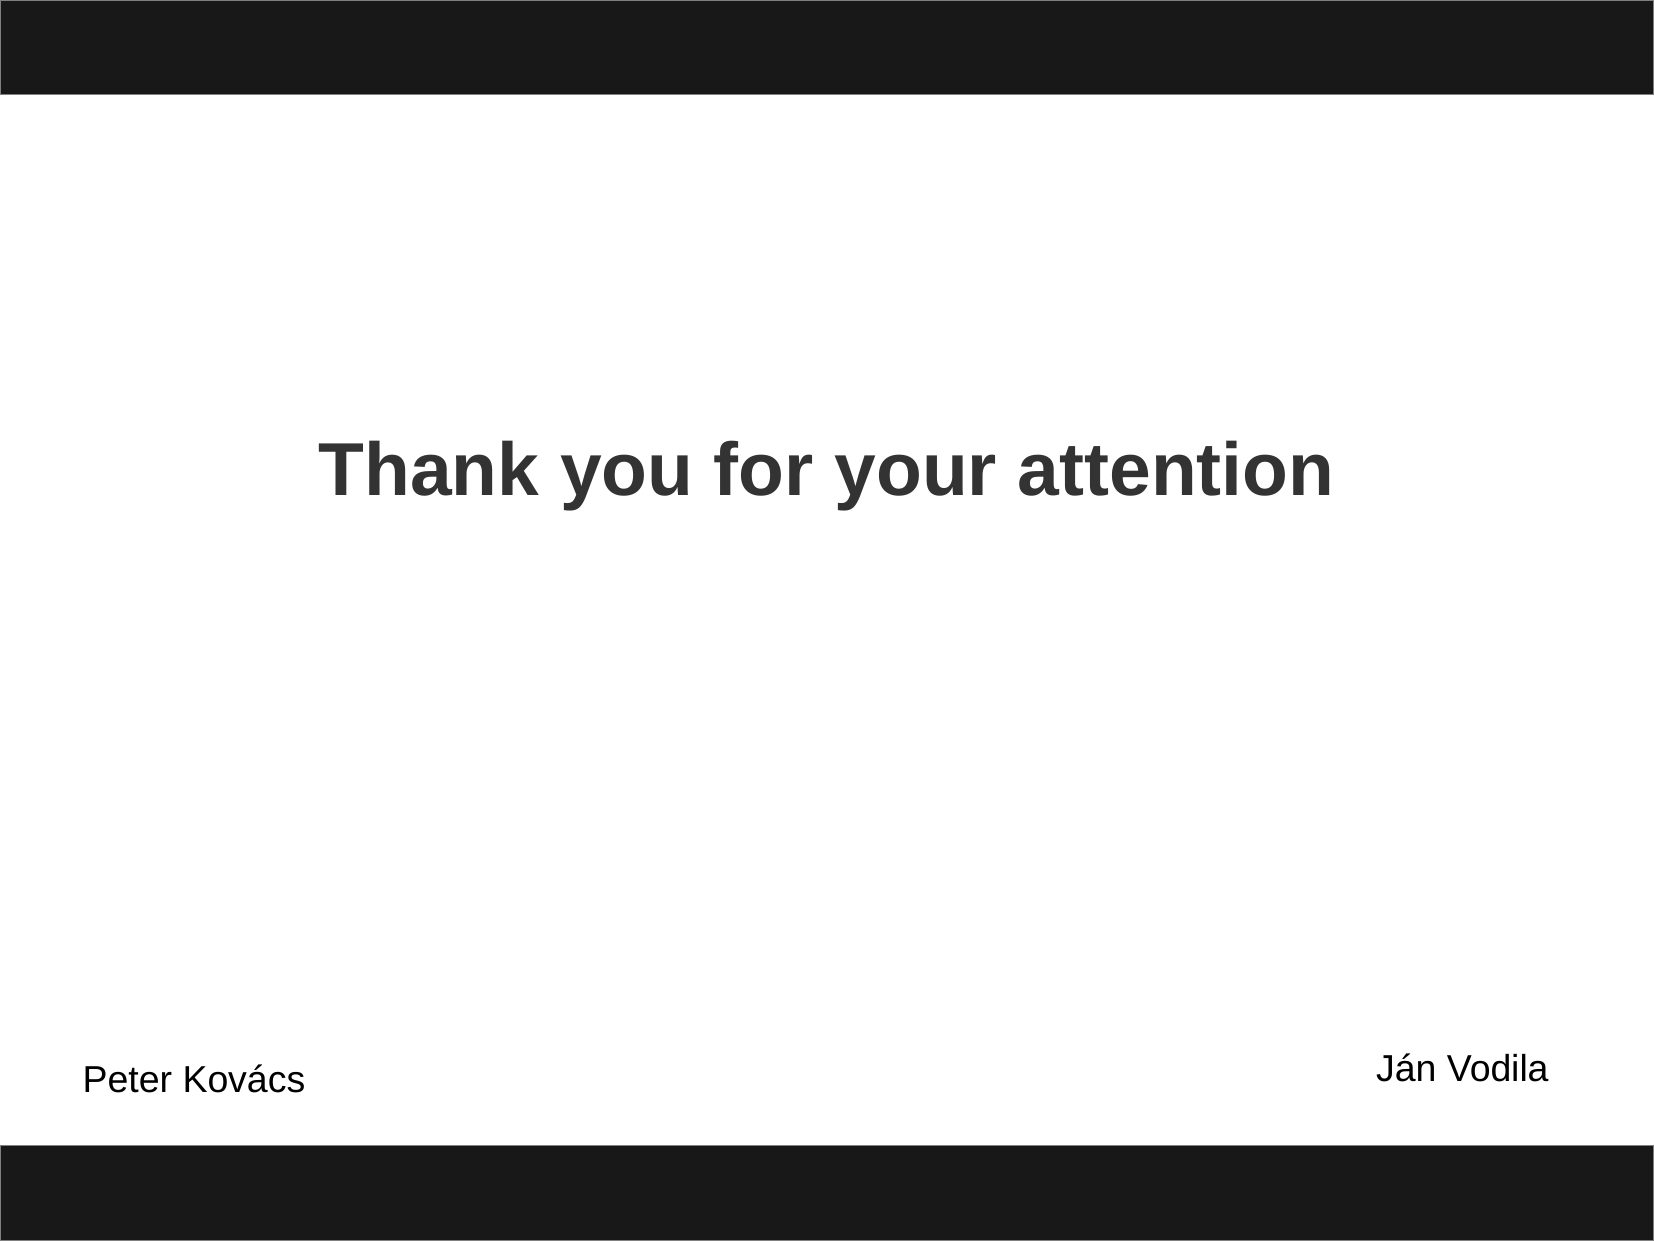

# Thank you for your attention
Ján Vodila
Peter Kovács